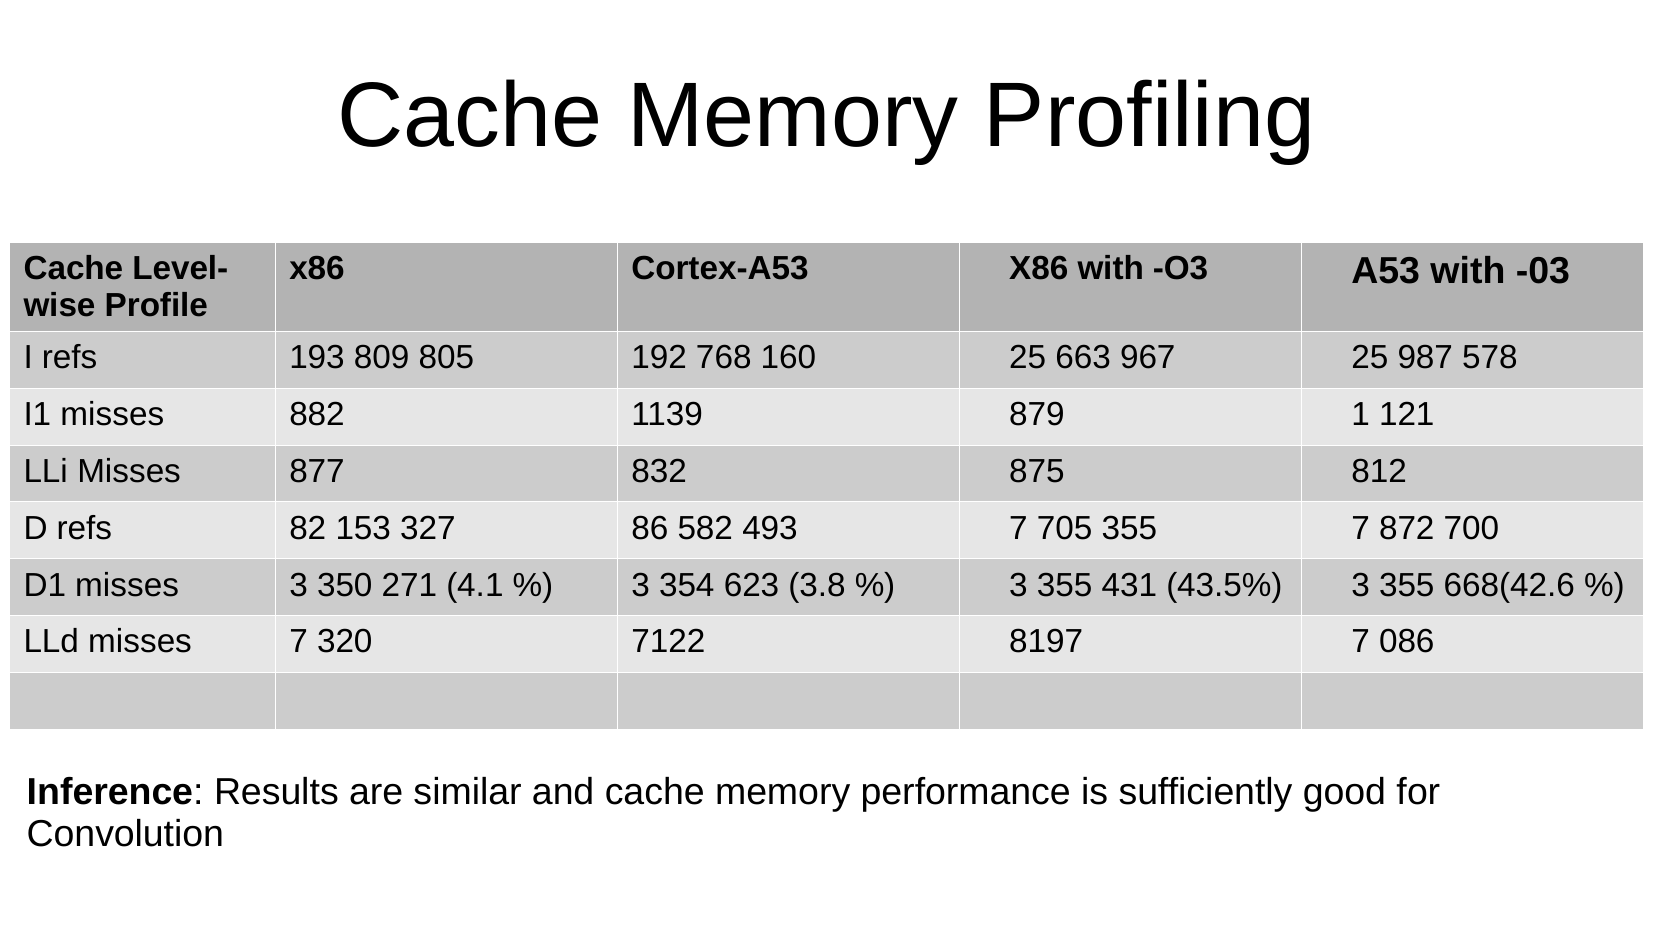

# Cache Memory Profiling
| Cache Level-wise Profile | x86 | Cortex-A53 | X86 with -O3 | A53 with -03 |
| --- | --- | --- | --- | --- |
| I refs | 193 809 805 | 192 768 160 | 25 663 967 | 25 987 578 |
| I1 misses | 882 | 1139 | 879 | 1 121 |
| LLi Misses | 877 | 832 | 875 | 812 |
| D refs | 82 153 327 | 86 582 493 | 7 705 355 | 7 872 700 |
| D1 misses | 3 350 271 (4.1 %) | 3 354 623 (3.8 %) | 3 355 431 (43.5%) | 3 355 668(42.6 %) |
| LLd misses | 7 320 | 7122 | 8197 | 7 086 |
| | | | | |
Inference: Results are similar and cache memory performance is sufficiently good for Convolution